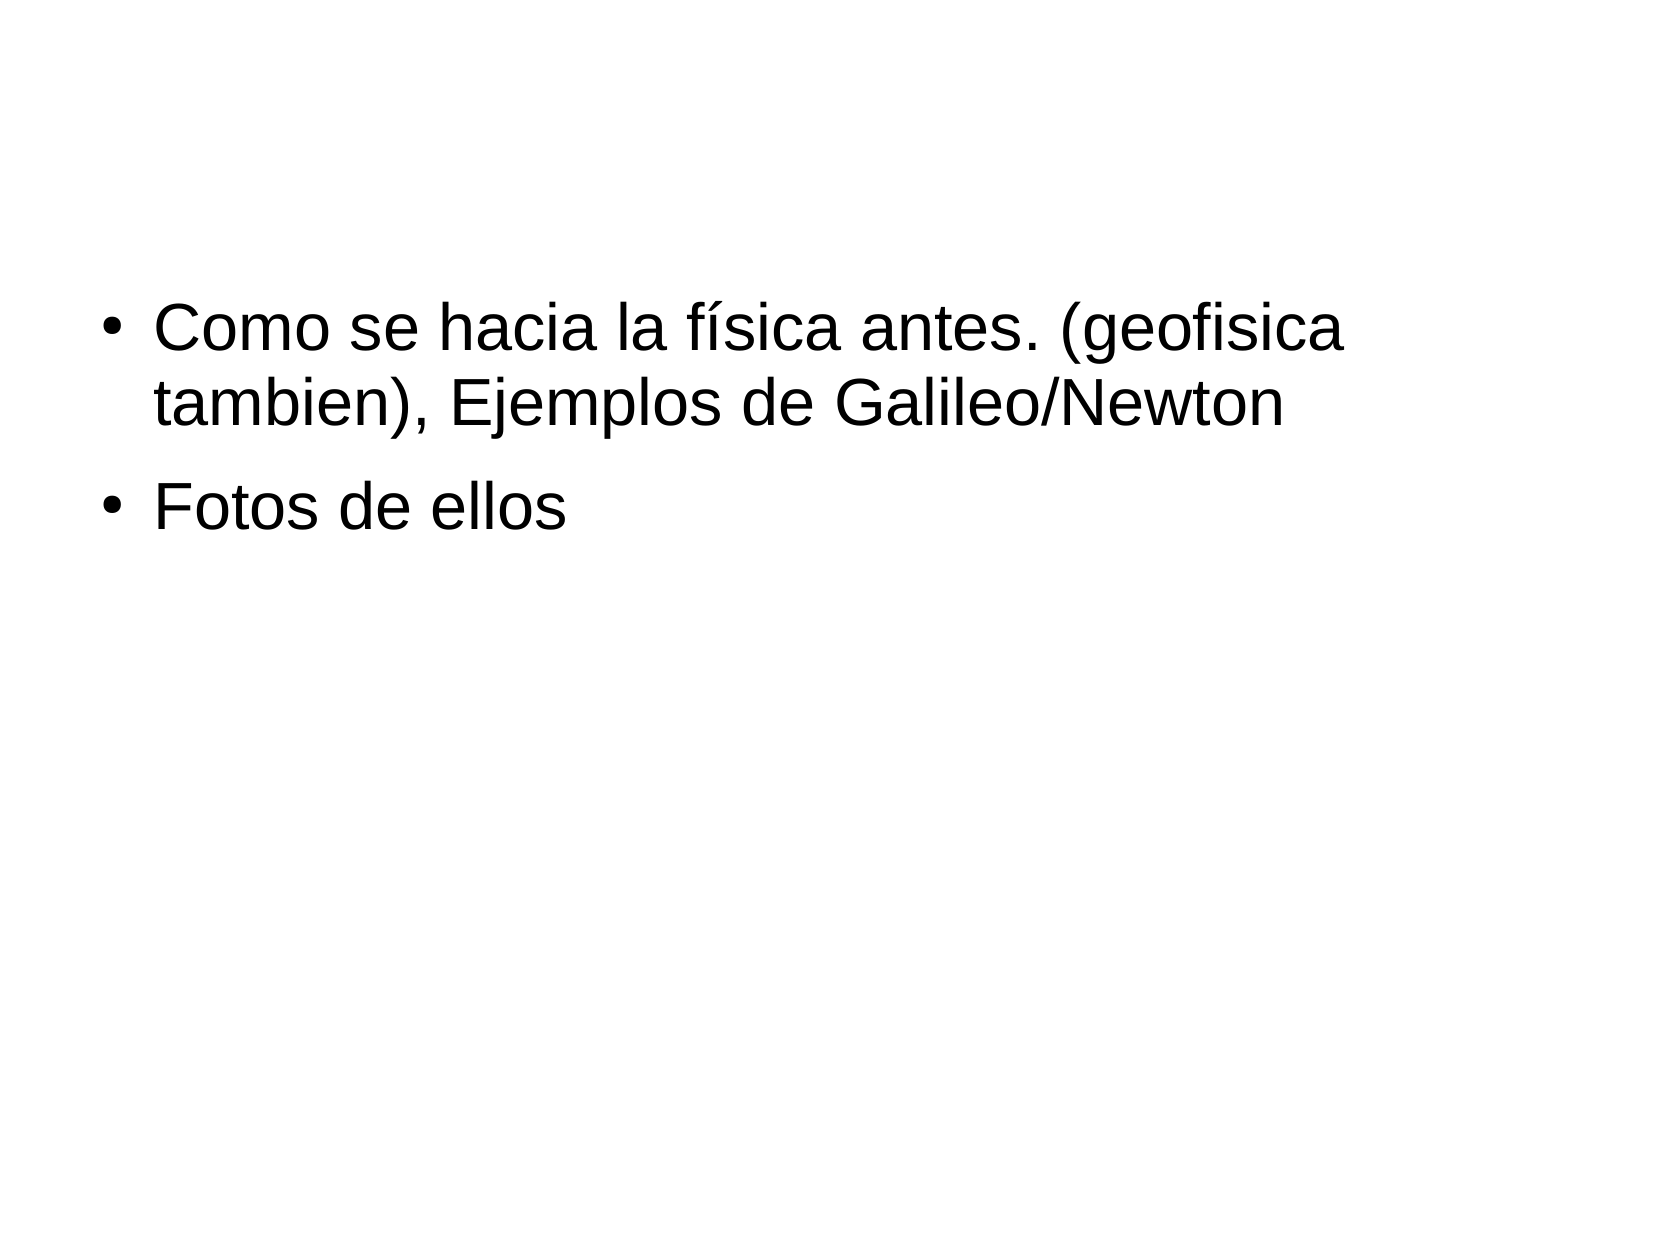

# Como se hacia la física antes. (geofisica tambien), Ejemplos de Galileo/Newton
Fotos de ellos